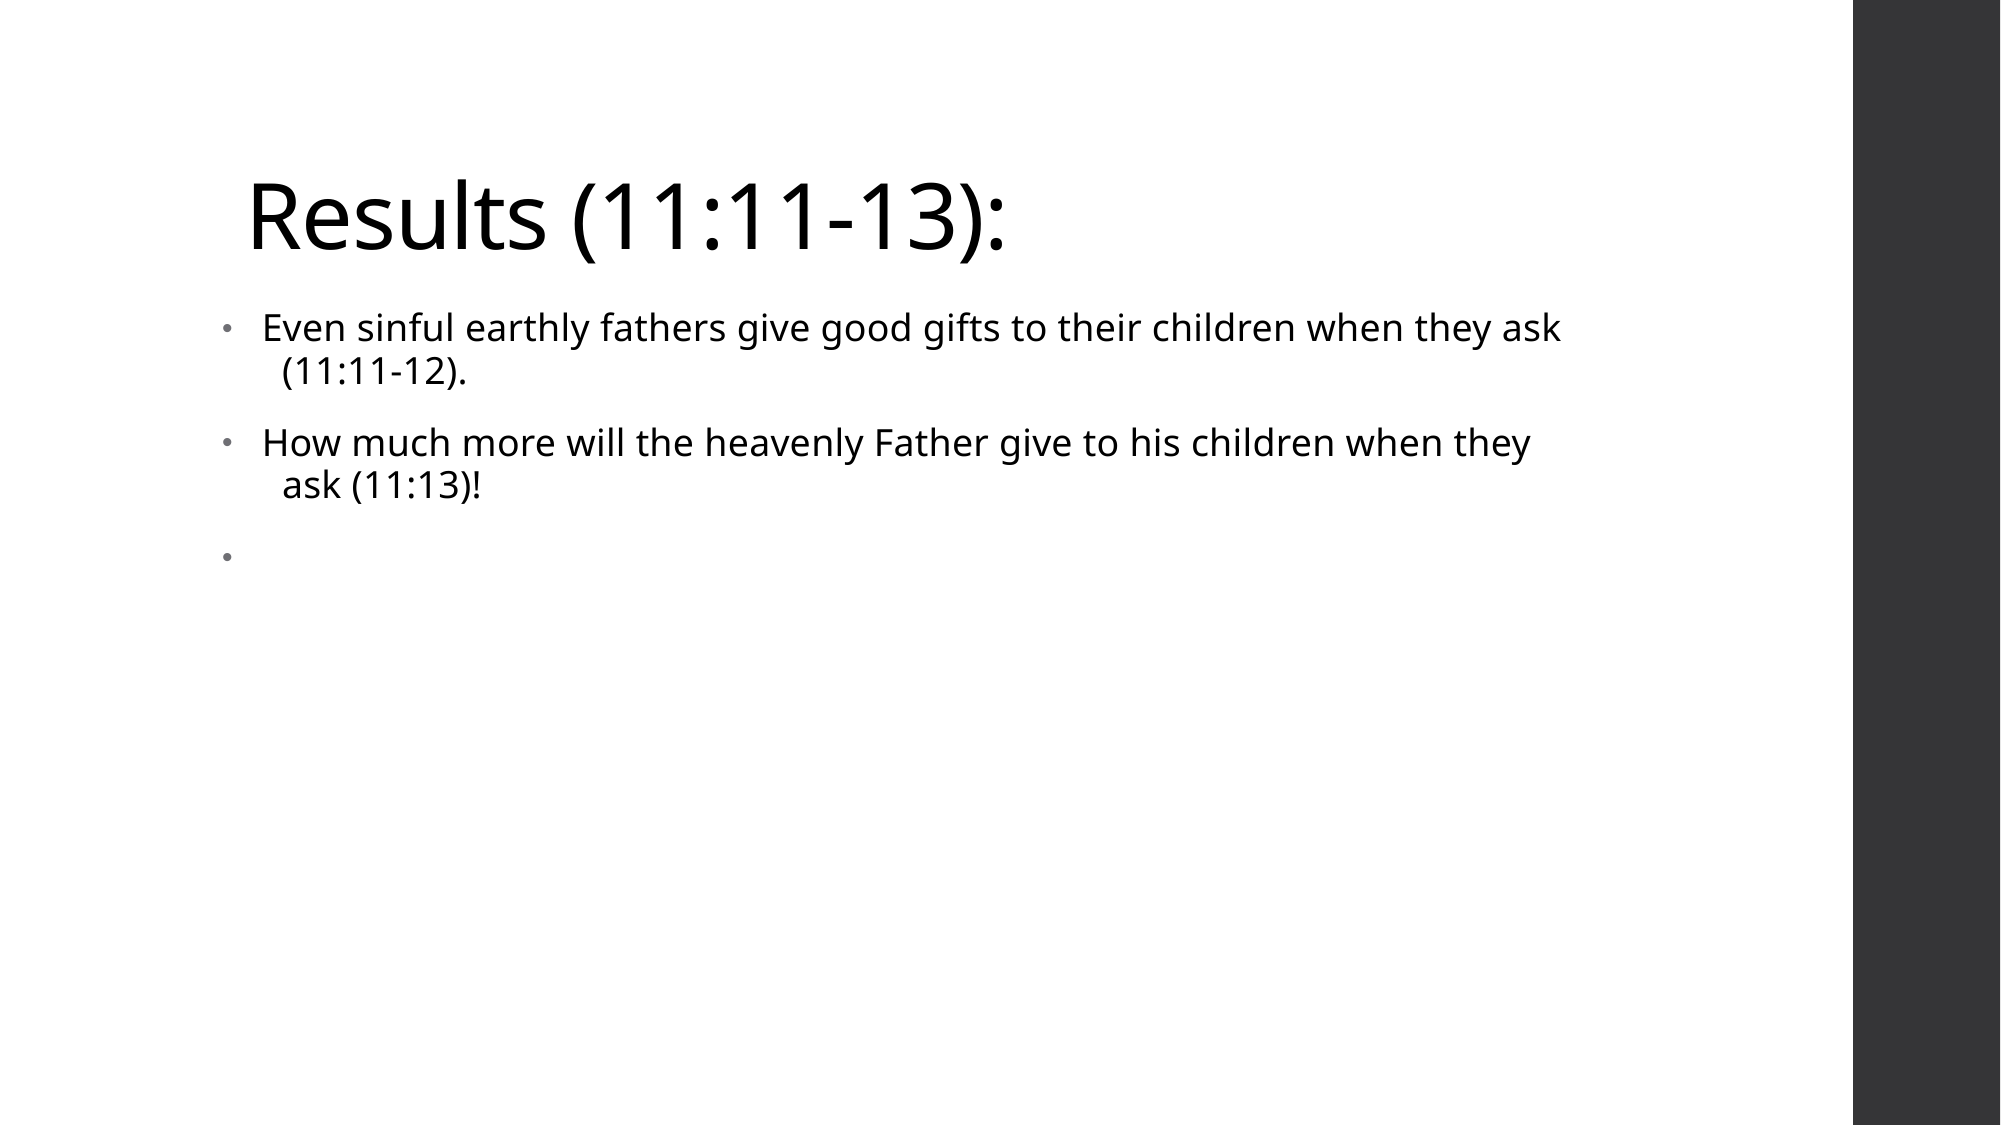

# Results (11:11-13):
 Even sinful earthly fathers give good gifts to their children when they ask (11:11-12).
 How much more will the heavenly Father give to his children when they ask (11:13)!